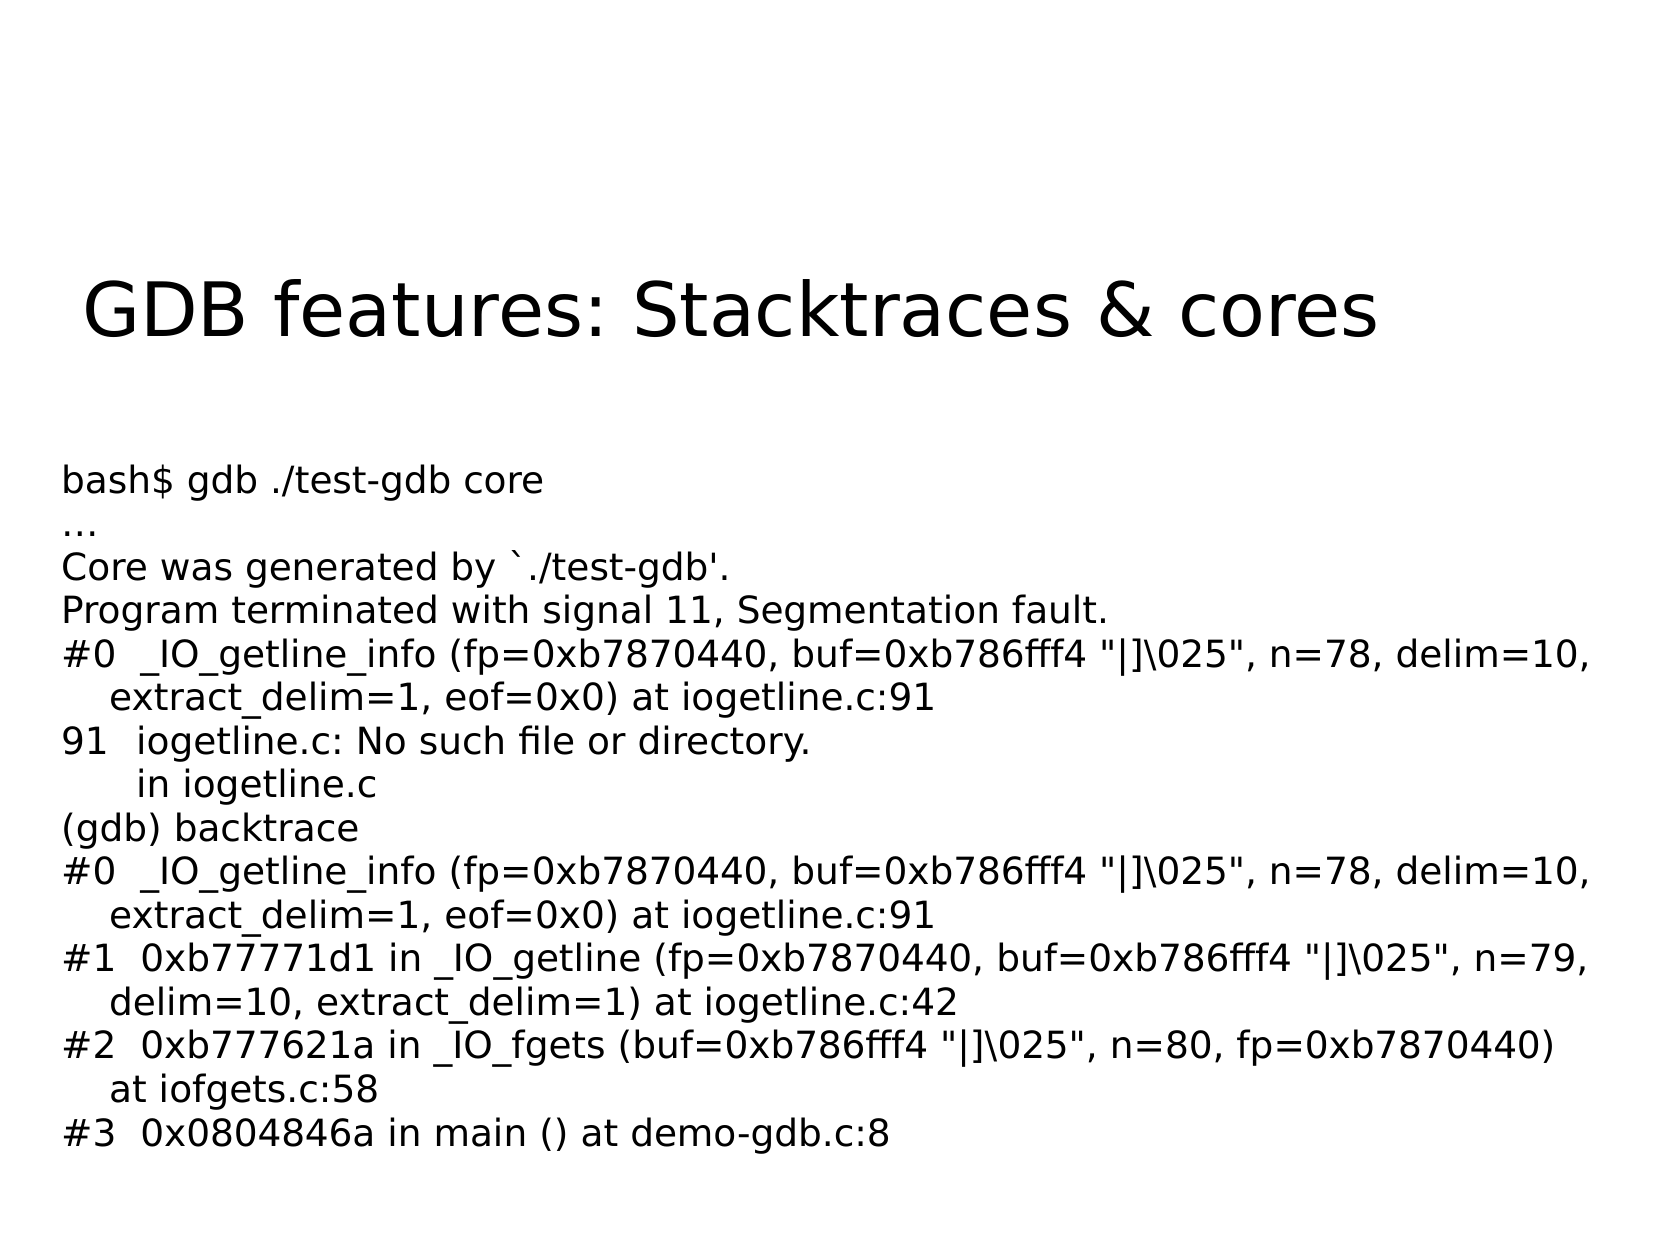

GDB features: Stacktraces & cores
bash$ gdb ./test-gdb core
…
Core was generated by `./test-gdb'.
Program terminated with signal 11, Segmentation fault.
#0 _IO_getline_info (fp=0xb7870440, buf=0xb786fff4 "|]\025", n=78, delim=10,
 extract_delim=1, eof=0x0) at iogetline.c:91
91	iogetline.c: No such file or directory.
	in iogetline.c
(gdb) backtrace
#0 _IO_getline_info (fp=0xb7870440, buf=0xb786fff4 "|]\025", n=78, delim=10,
 extract_delim=1, eof=0x0) at iogetline.c:91
#1 0xb77771d1 in _IO_getline (fp=0xb7870440, buf=0xb786fff4 "|]\025", n=79,
 delim=10, extract_delim=1) at iogetline.c:42
#2 0xb777621a in _IO_fgets (buf=0xb786fff4 "|]\025", n=80, fp=0xb7870440)
 at iofgets.c:58
#3 0x0804846a in main () at demo-gdb.c:8